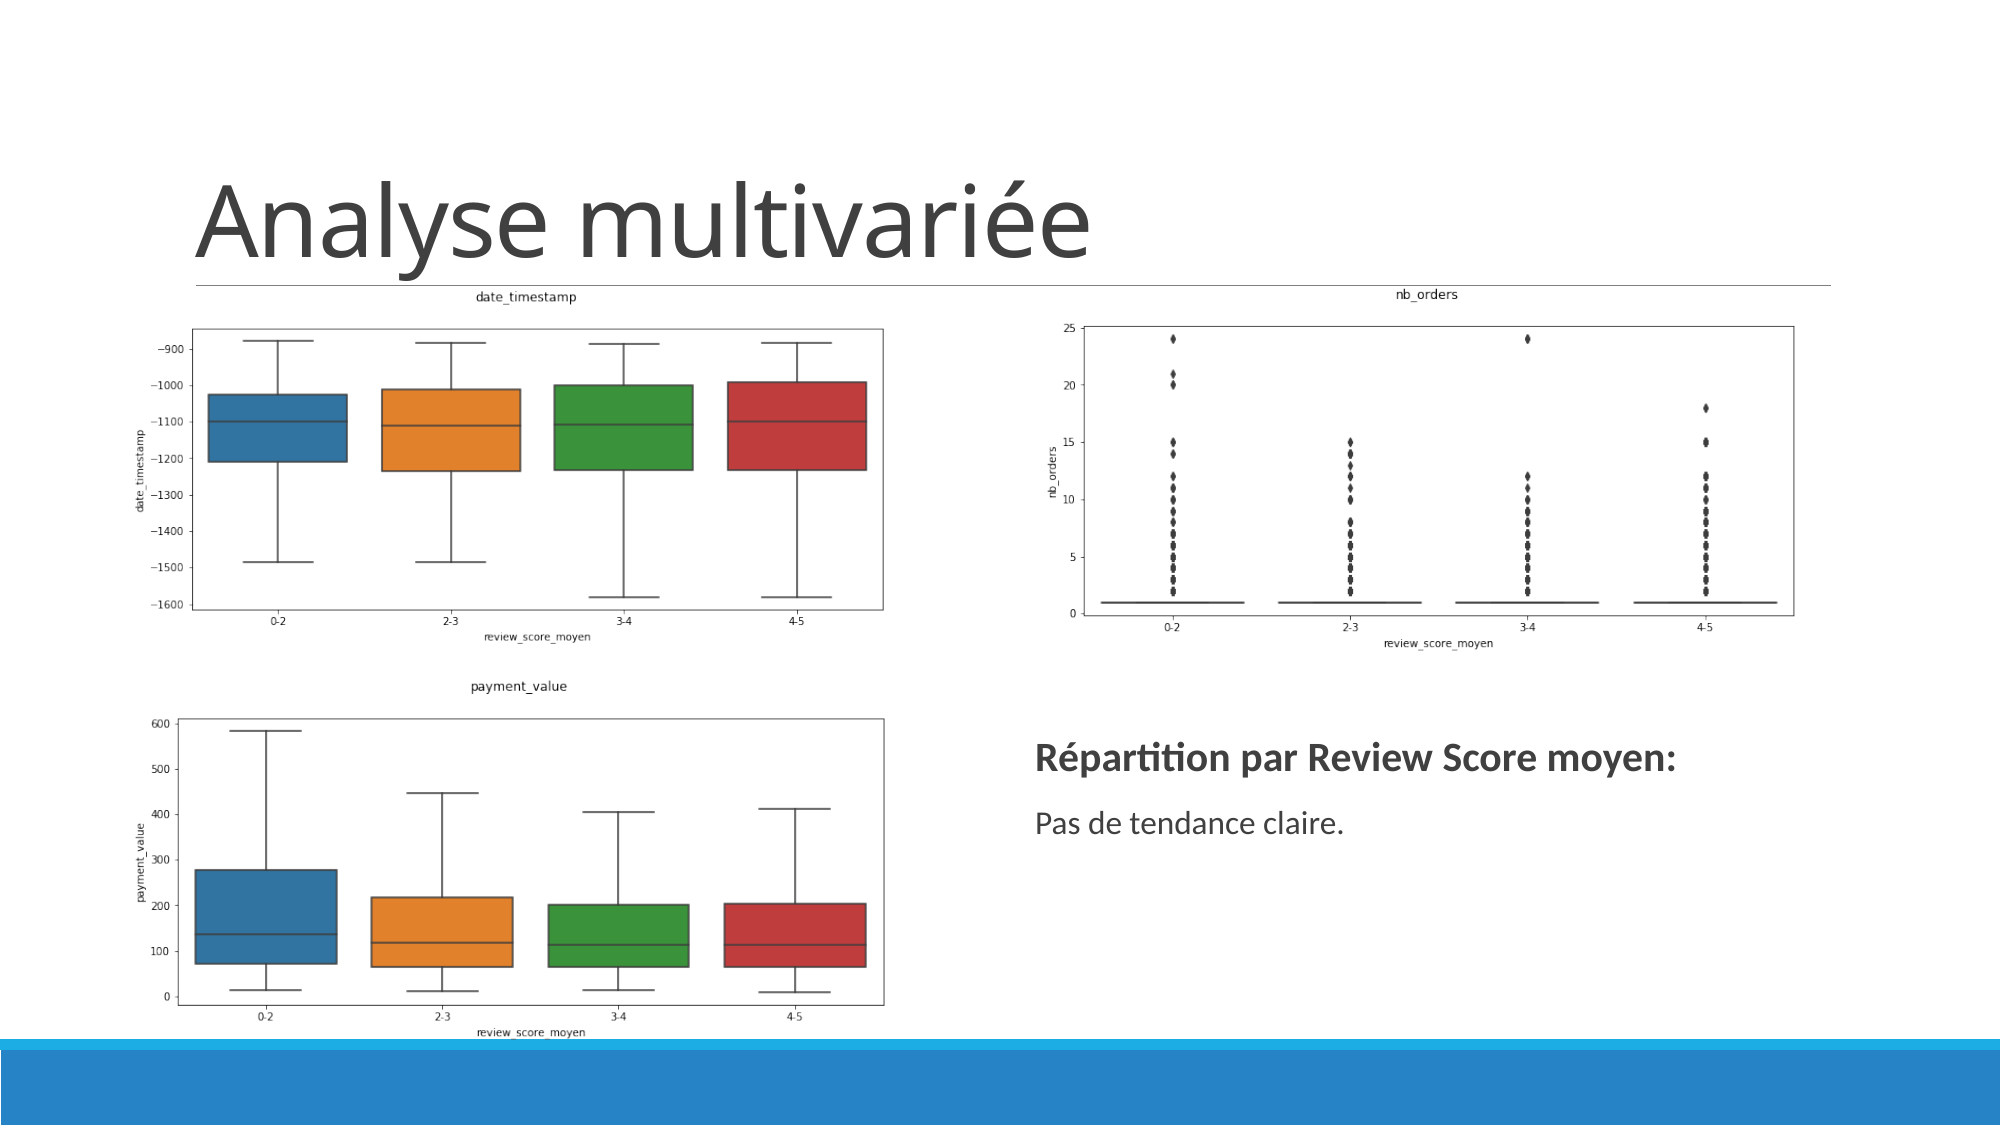

# Analyse multivariée
Répartition par Review Score moyen:
Pas de tendance claire.